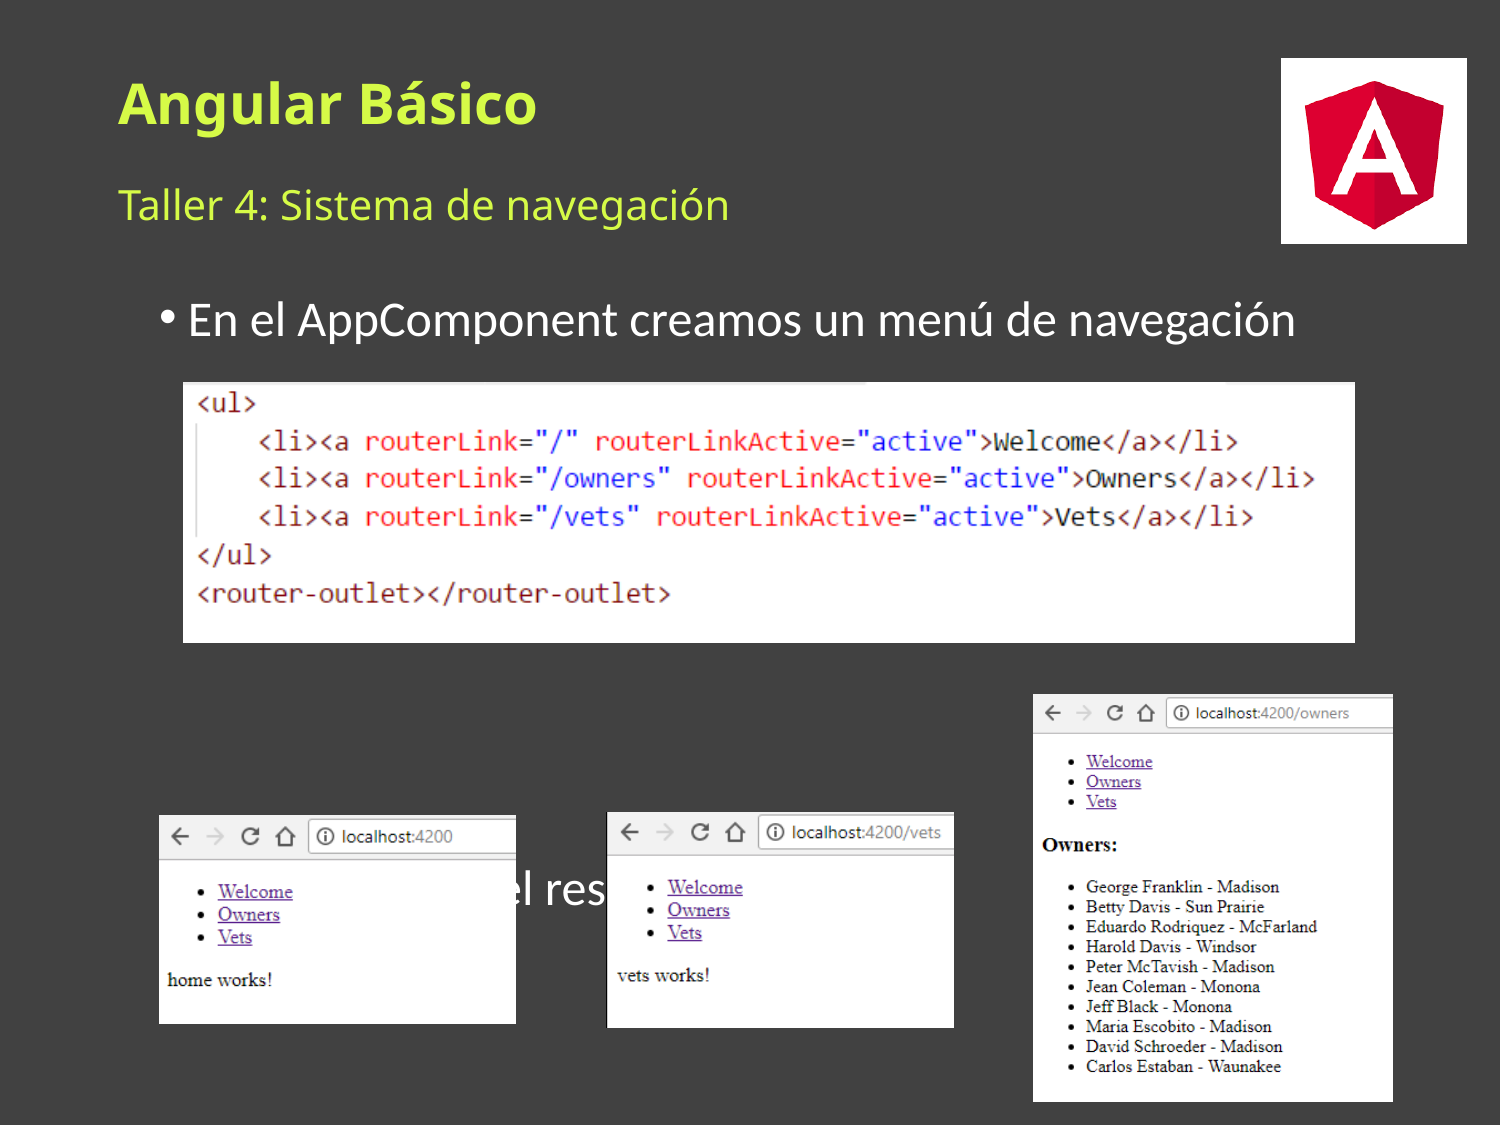

# Angular Básico
Taller 4: Sistema de navegación
En el AppComponent creamos un menú de navegación
Comprobamos el resultado: